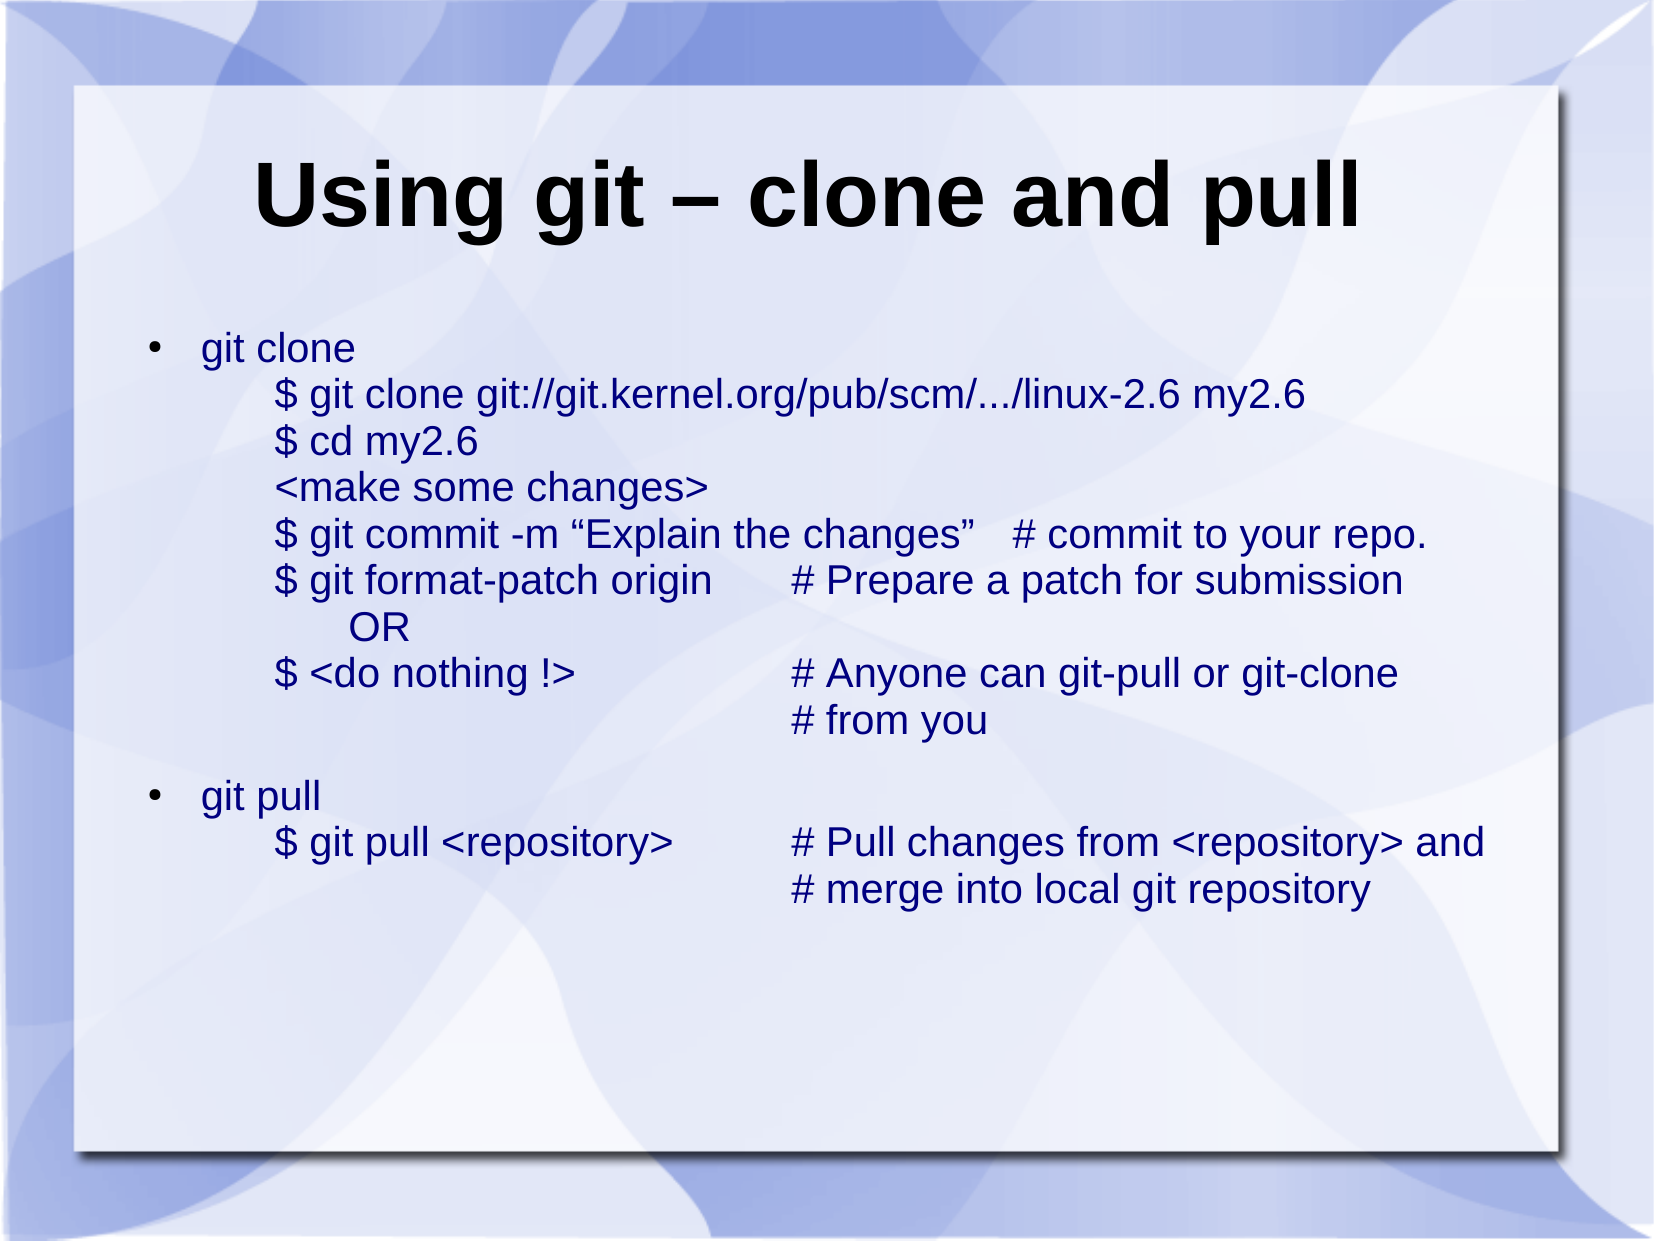

# Using git – clone and pull
git clone
	$ git clone git://git.kernel.org/pub/scm/.../linux-2.6 my2.6
	$ cd my2.6
	<make some changes>
	$ git commit -m “Explain the changes” 	# commit to your repo.
	$ git format-patch origin	 	# Prepare a patch for submission
		OR
	$ <do nothing !>			# Anyone can git-pull or git-clone
								# from you
git pull
	$ git pull <repository> 		# Pull changes from <repository> and
								# merge into local git repository